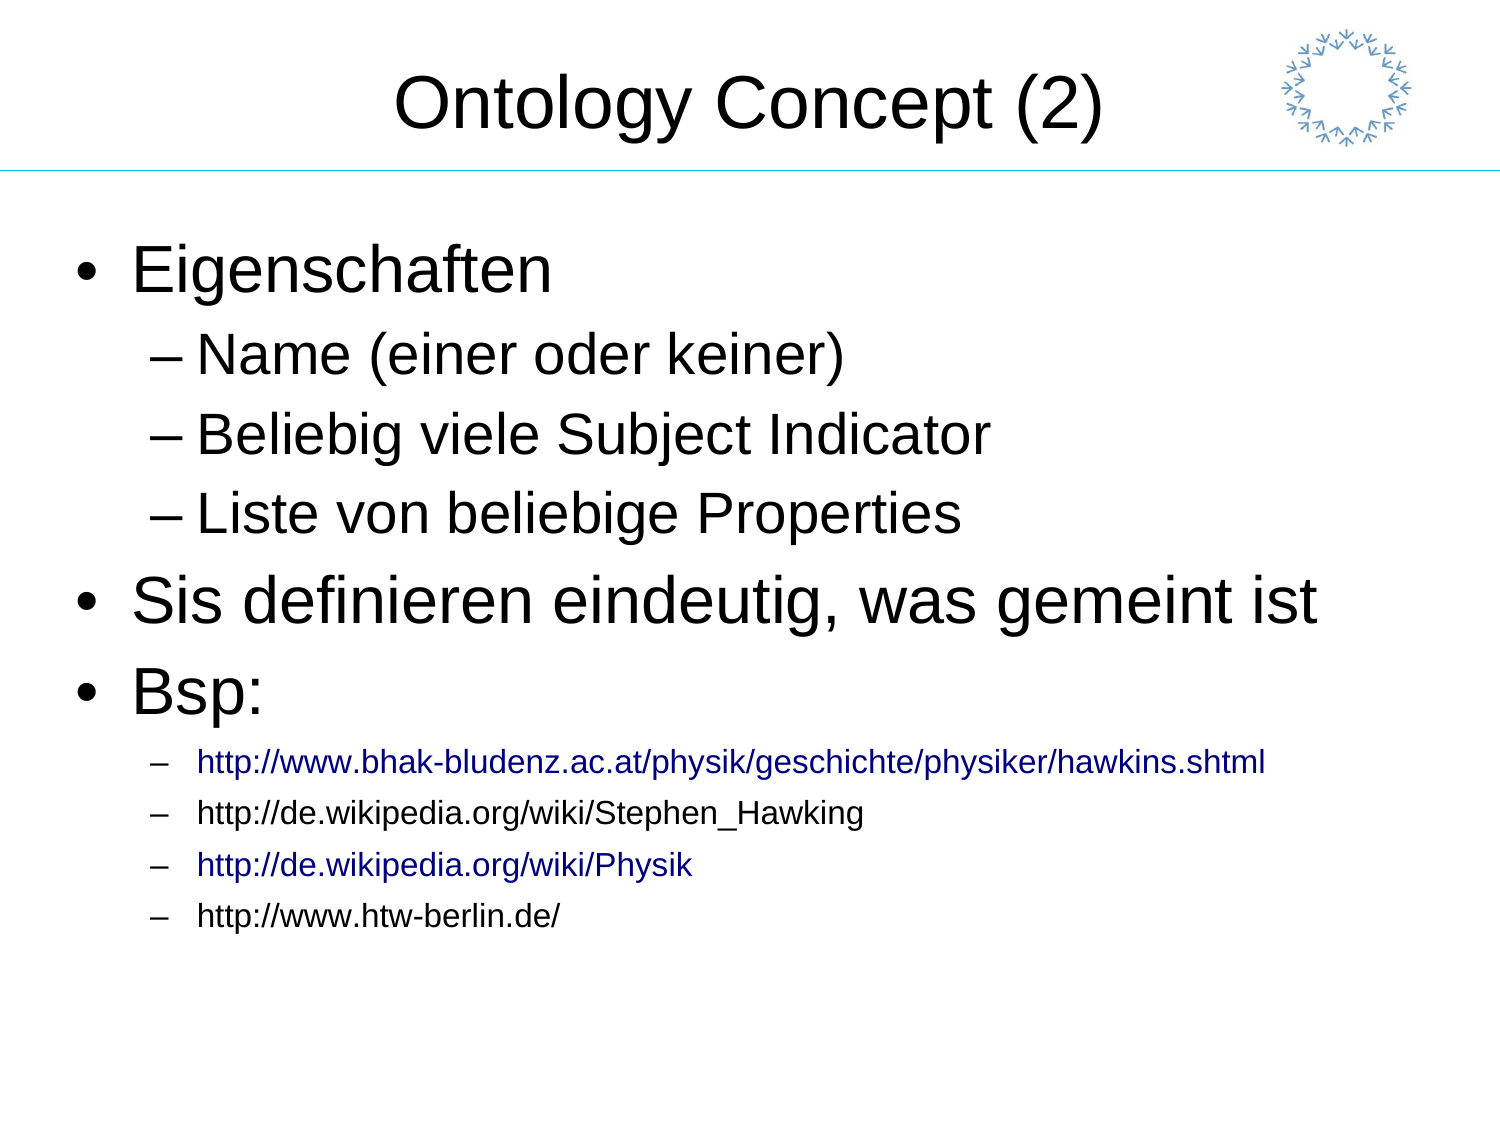

# Ontology Concept (2)
Eigenschaften
Name (einer oder keiner)
Beliebig viele Subject Indicator
Liste von beliebige Properties
Sis definieren eindeutig, was gemeint ist
Bsp:
http://www.bhak-bludenz.ac.at/physik/geschichte/physiker/hawkins.shtml
http://de.wikipedia.org/wiki/Stephen_Hawking
http://de.wikipedia.org/wiki/Physik
http://www.htw-berlin.de/